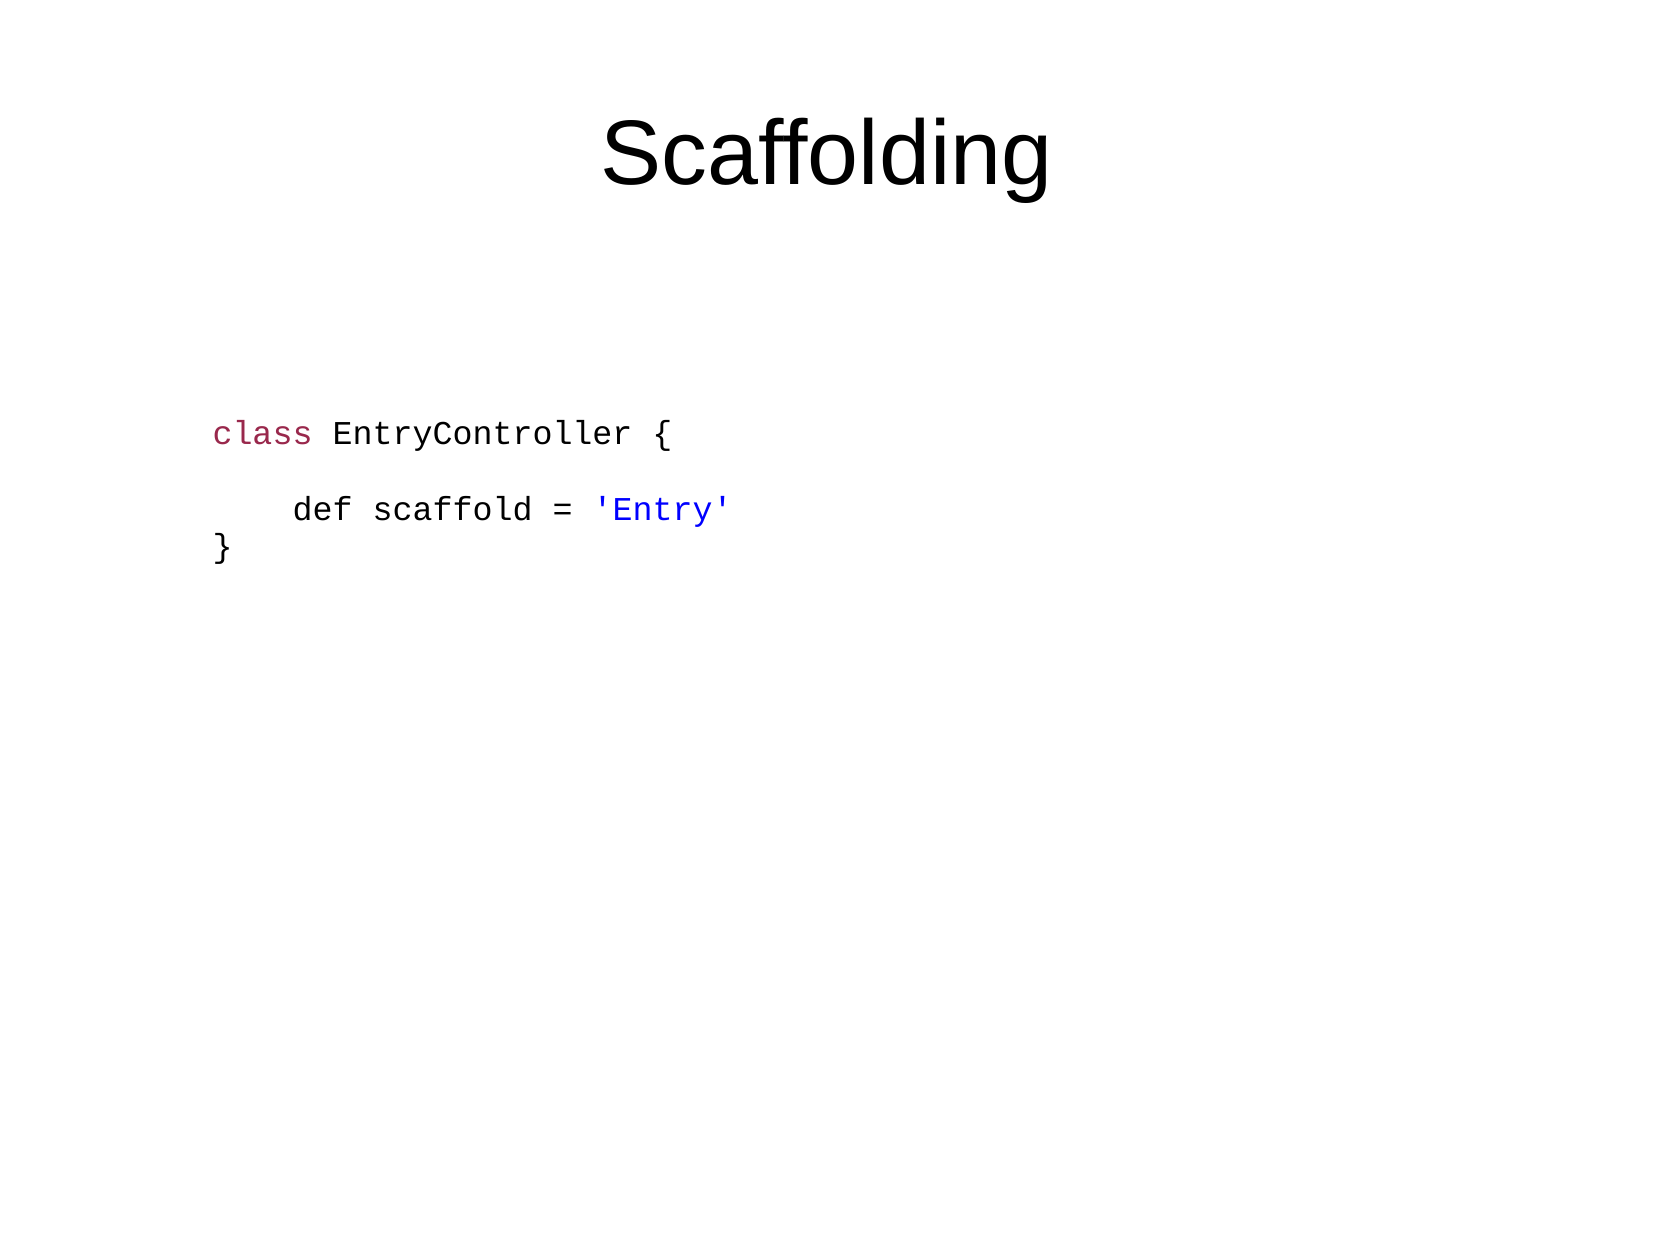

# Scaffolding
class EntryController {
 def scaffold = 'Entry'
}